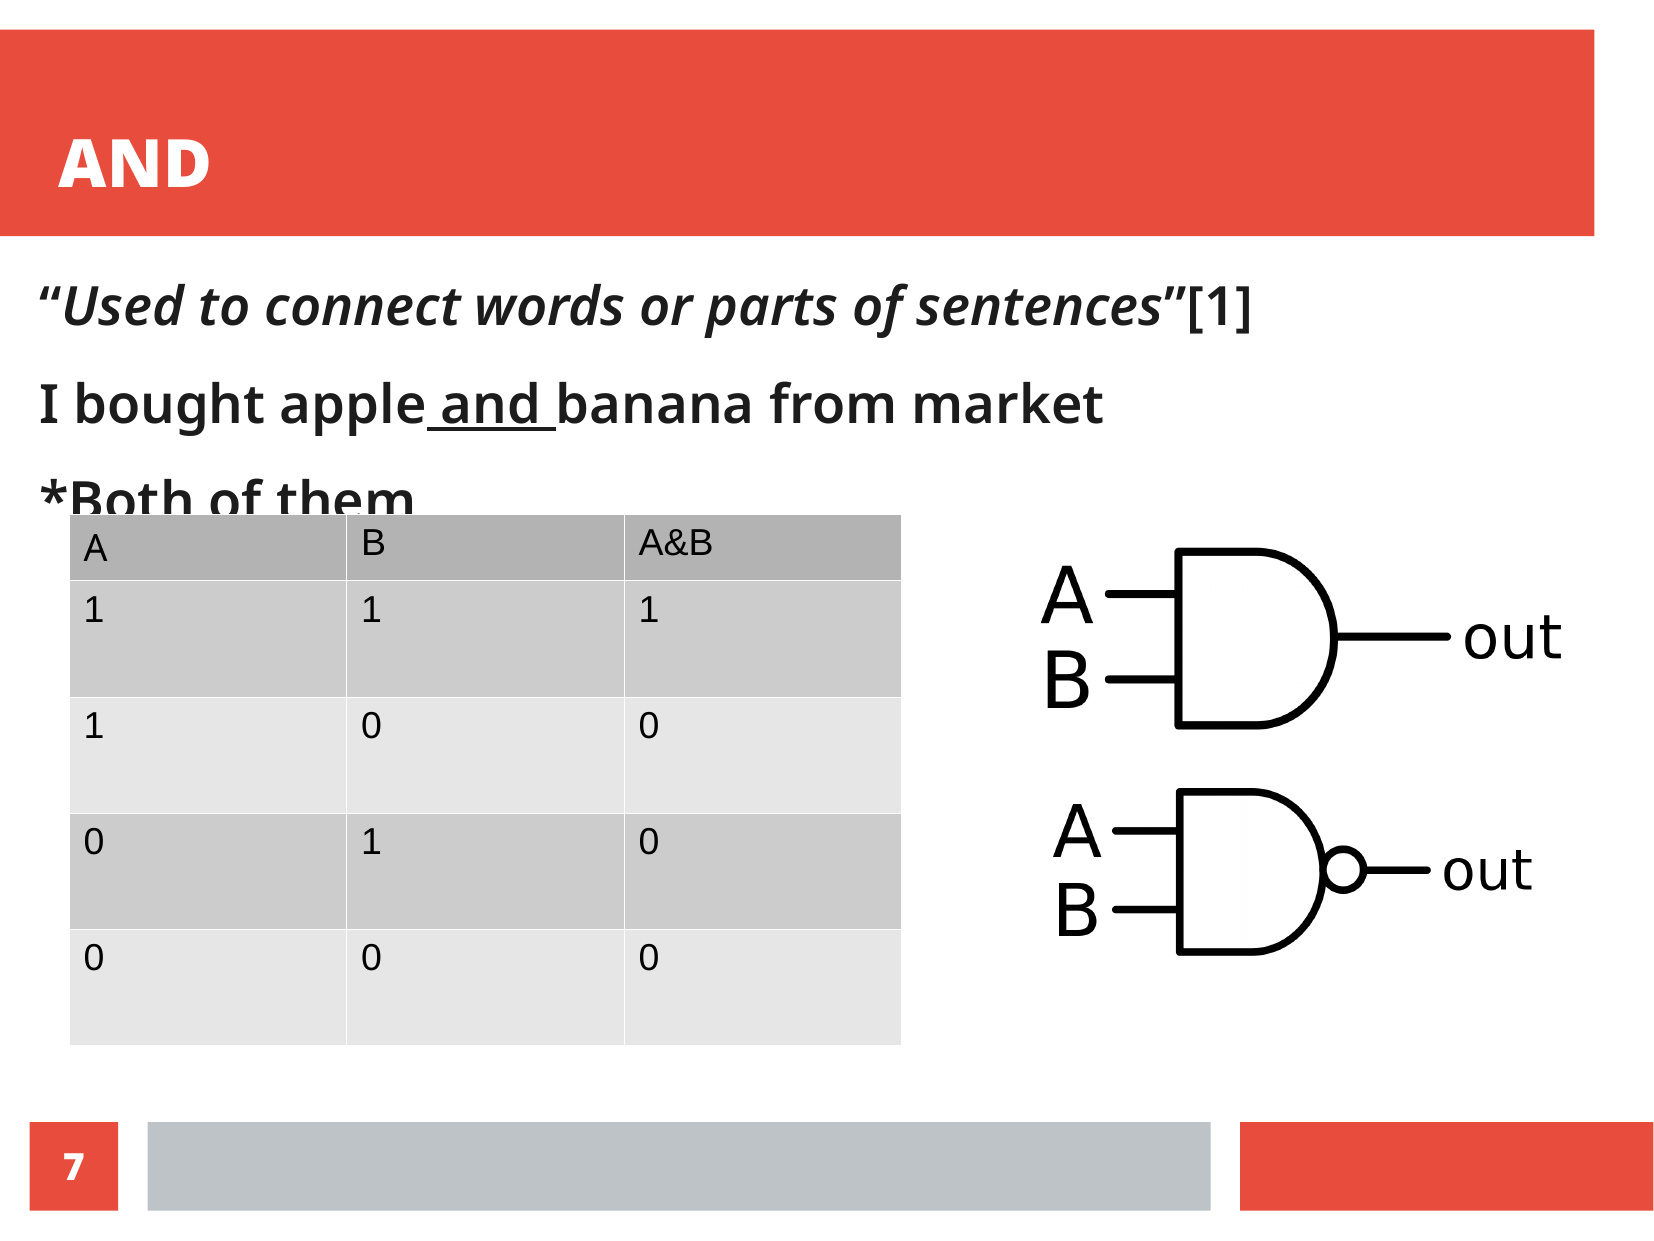

# AND
“Used to connect words or parts of sentences”[1]
I bought apple and banana from market
*Both of them
| A | B | A&B |
| --- | --- | --- |
| 1 | 1 | 1 |
| 1 | 0 | 0 |
| 0 | 1 | 0 |
| 0 | 0 | 0 |
7